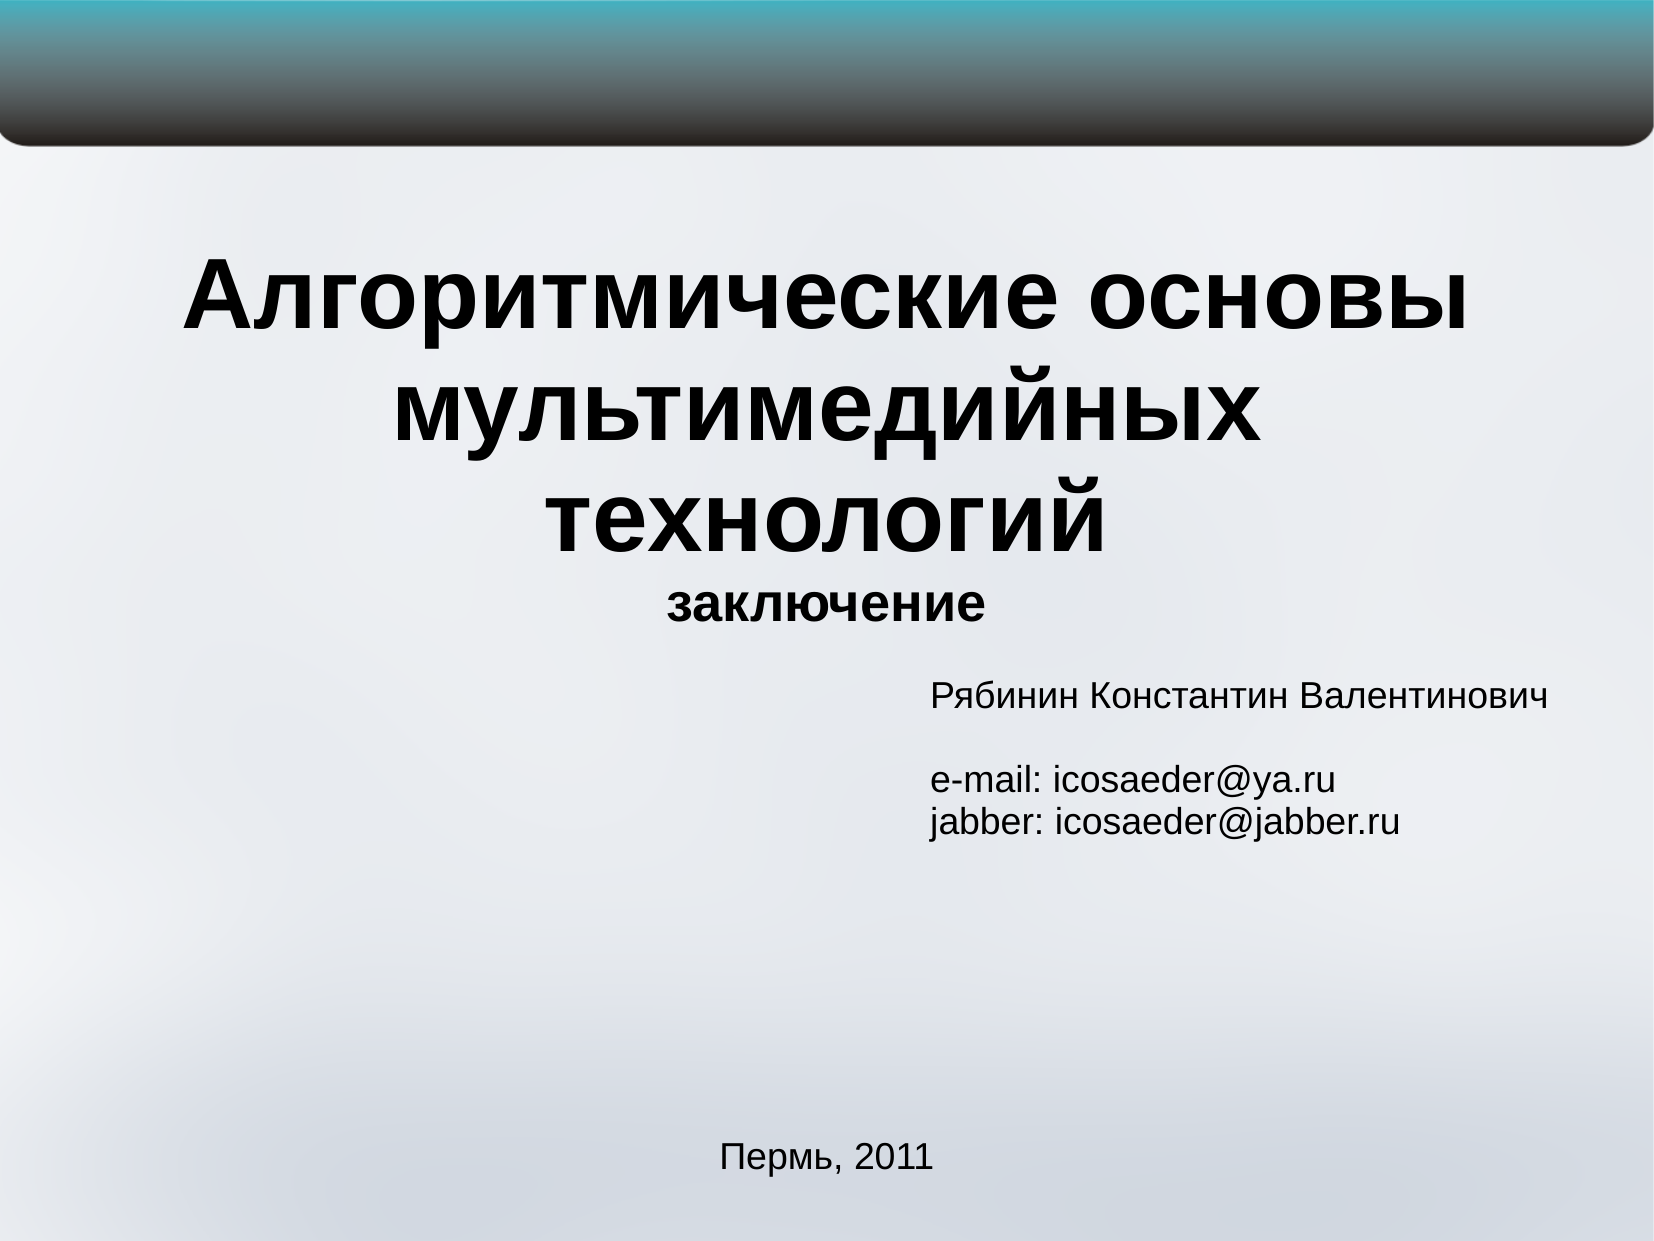

Алгоритмические основы мультимедийных технологий
заключение
Рябинин Константин Валентинович
e-mail: icosaeder@ya.ru
jabber: icosaeder@jabber.ru
Пермь, 2011